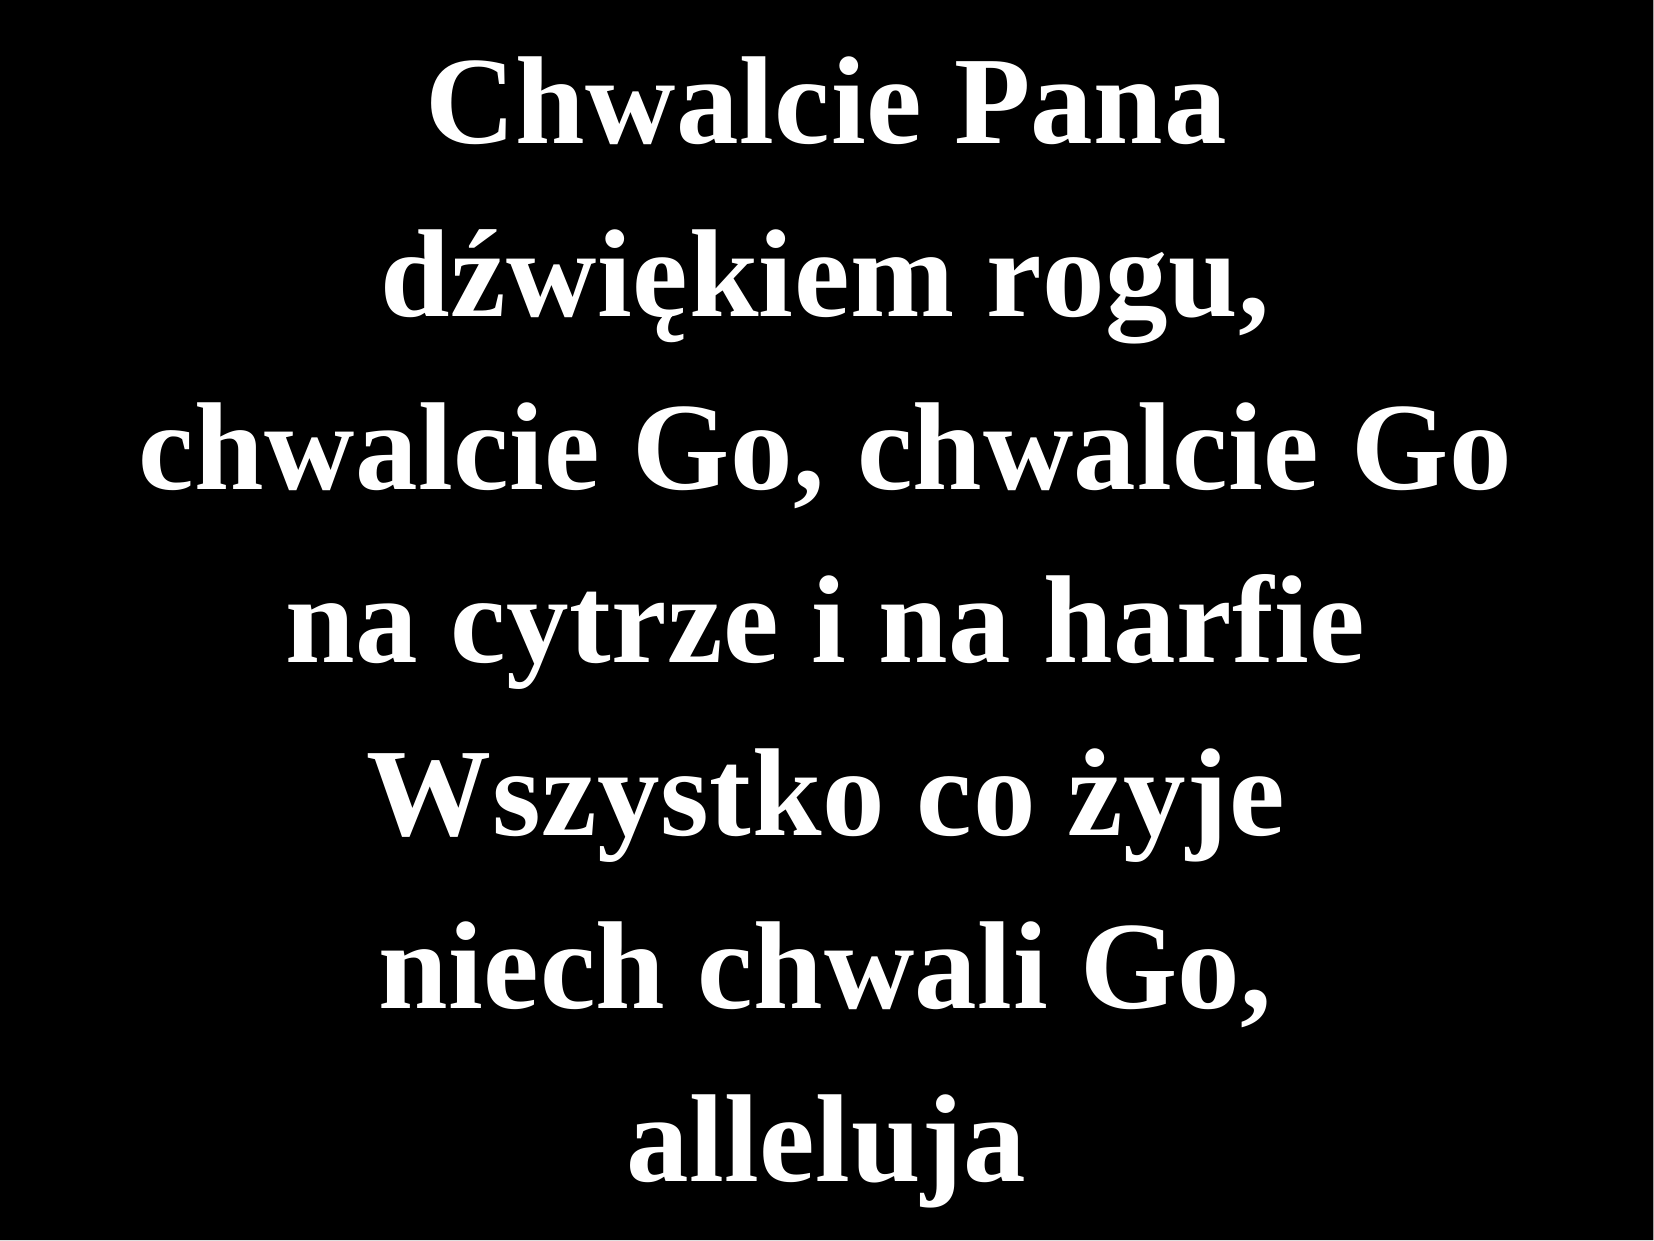

# Chwalcie Pana ppp dźwiękiem rogu, ppp chwalcie Go, chwalcie Go ppp na cytrze i na harfie ppp Wszystko co żyje ppp niech chwali Go, ppp alleluja